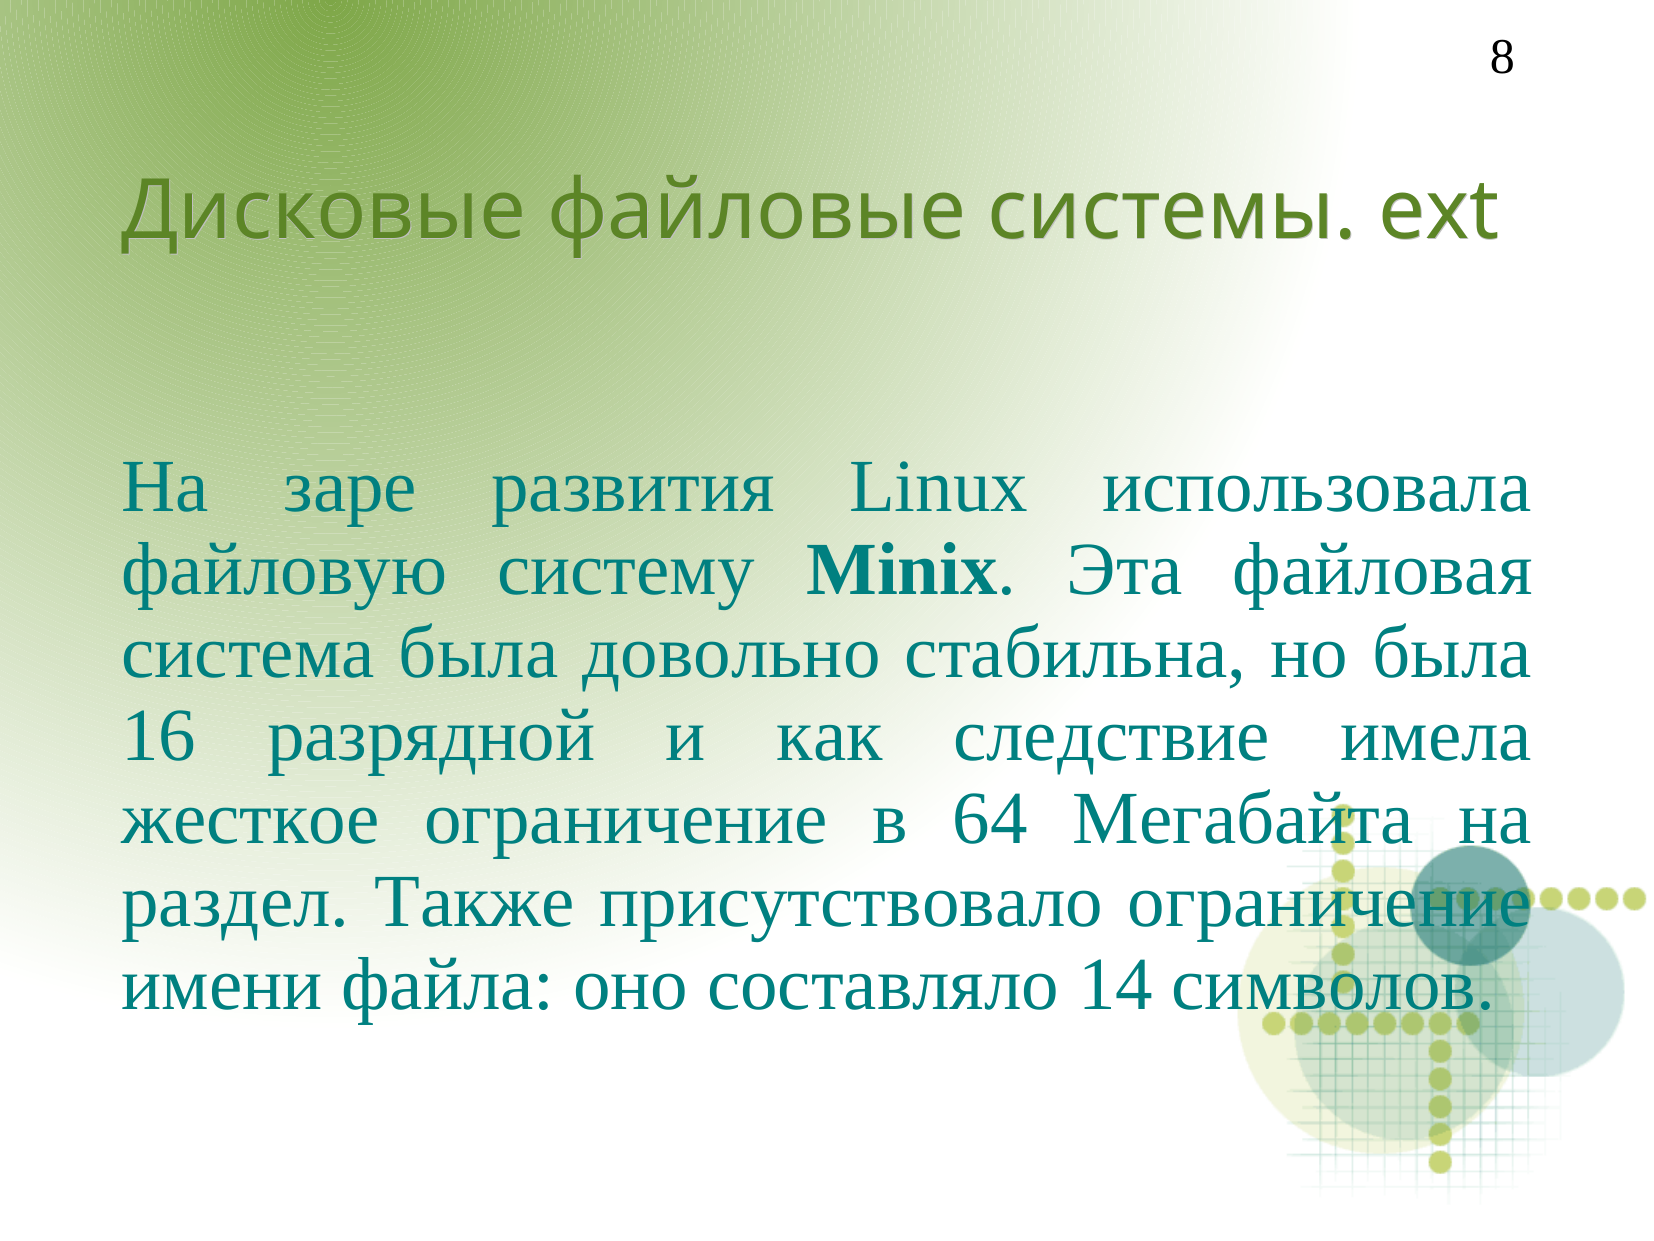

# Дисковые файловые системы. ext
На заре развития Linux использовала файловую систему Minix. Эта файловая система была довольно стабильна, но была 16 разрядной и как следствие имела жесткое ограничение в 64 Мегабайта на раздел. Также присутствовало ограничение имени файла: оно составляло 14 символов.